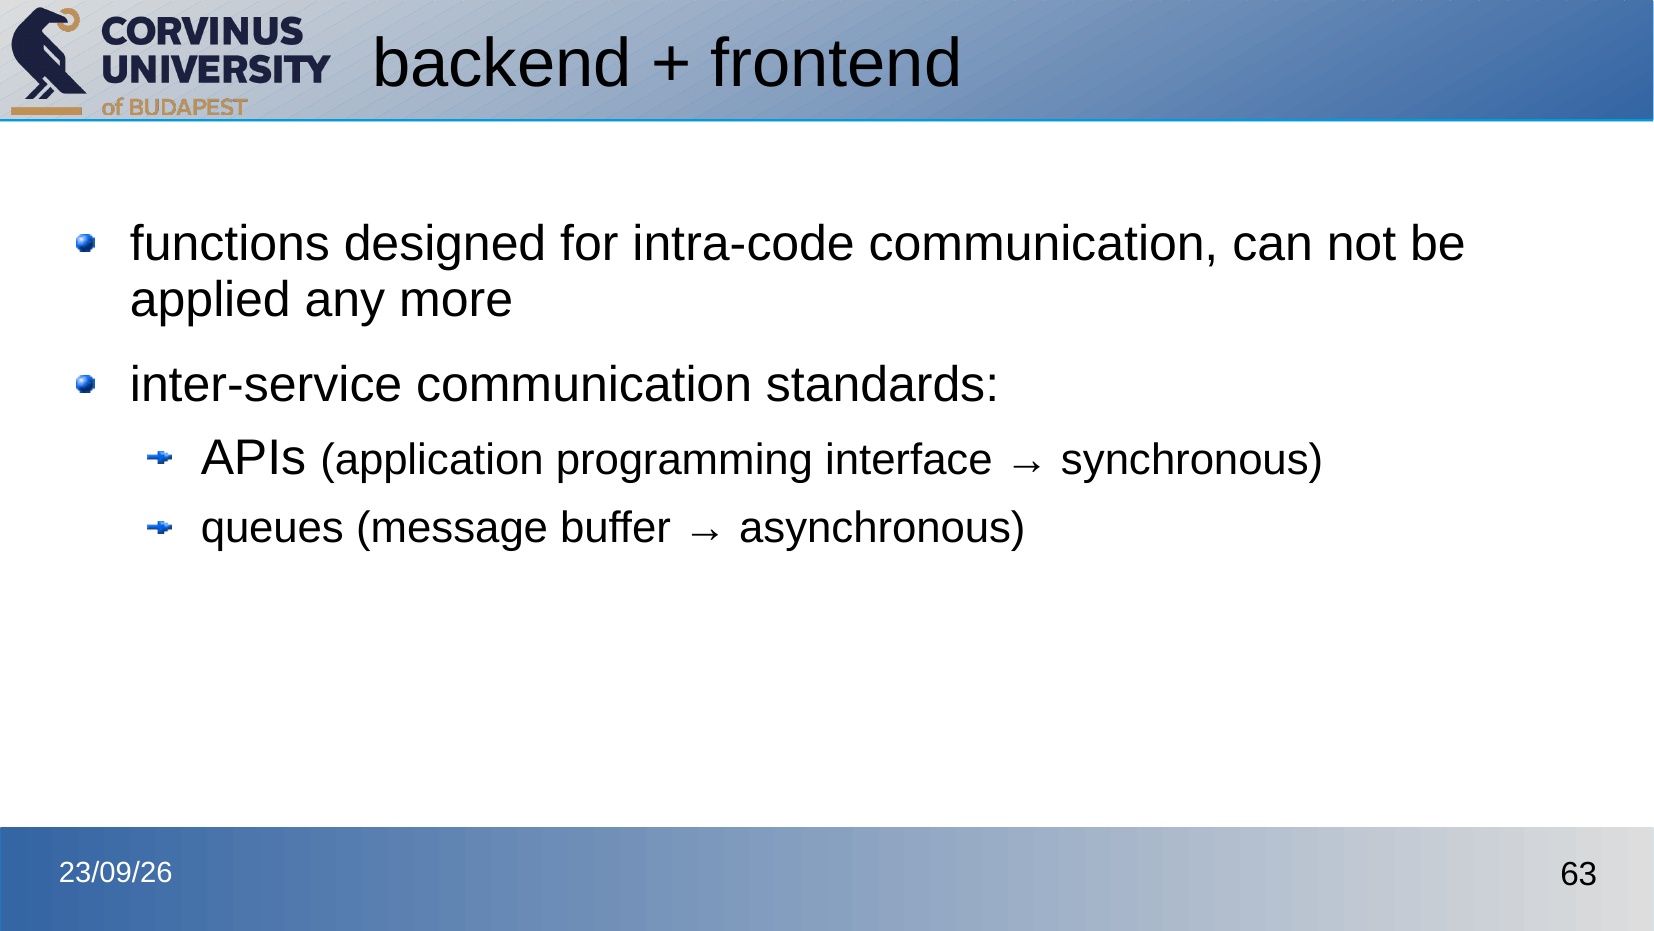

# backend + frontend
functions designed for intra-code communication, can not be applied any more
inter-service communication standards:
APIs (application programming interface → synchronous)
queues (message buffer → asynchronous)